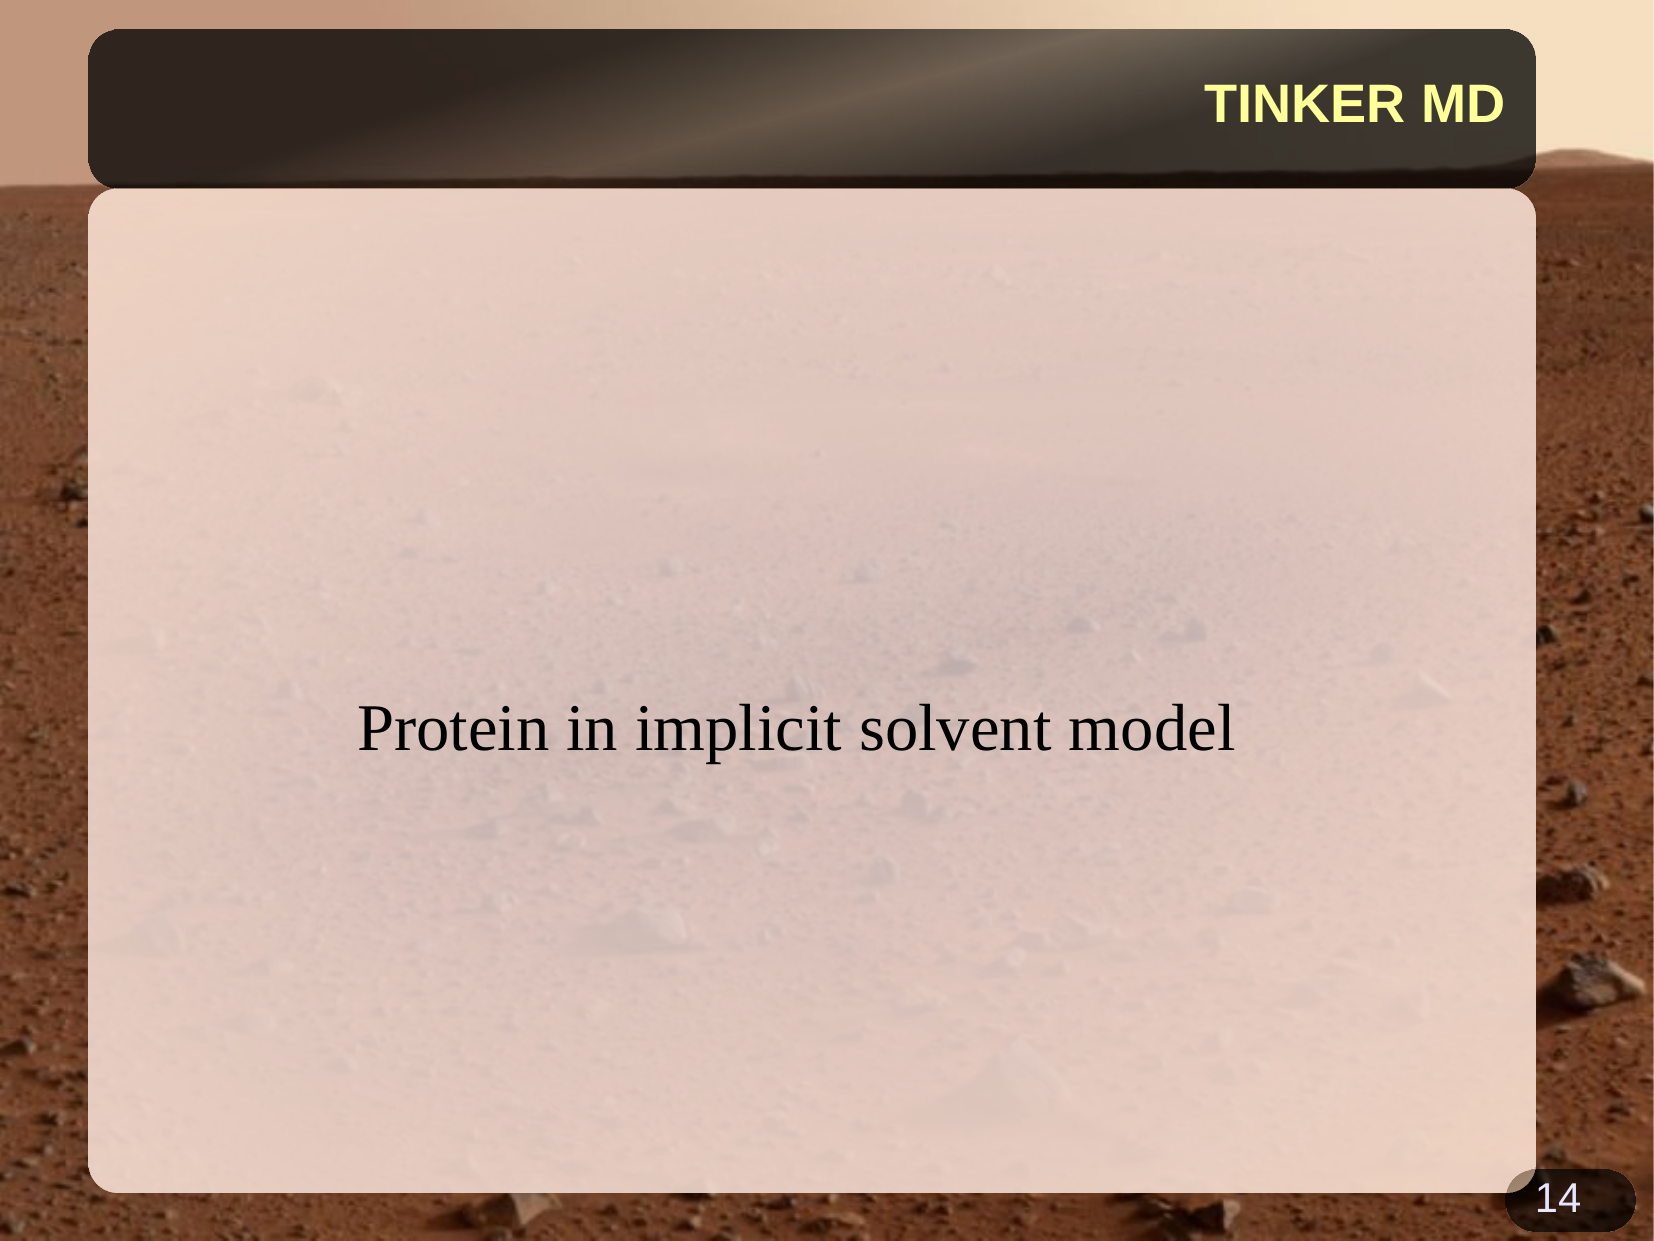

# TINKER MD
Protein in implicit solvent model